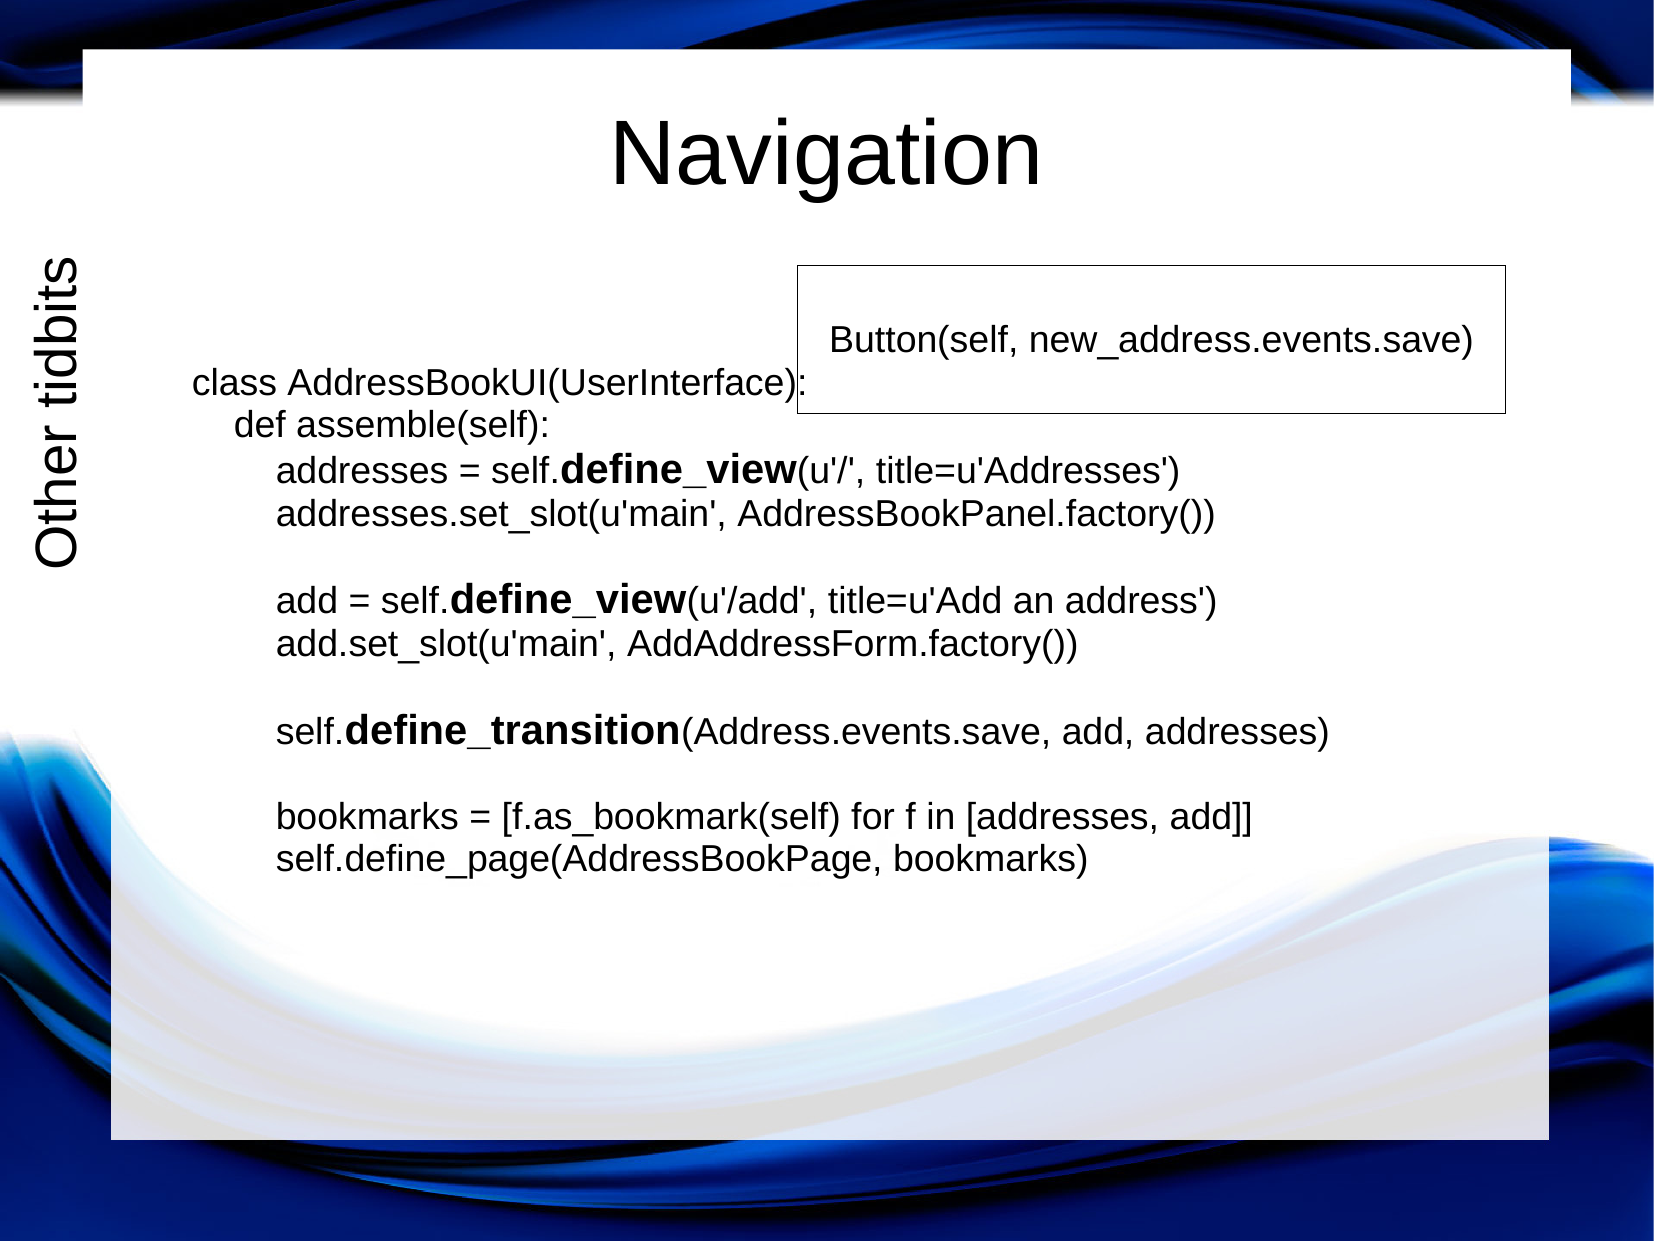

# Navigation
Button(self, new_address.events.save)
Other tidbits
class AddressBookUI(UserInterface):
 def assemble(self):
 addresses = self.define_view(u'/', title=u'Addresses')
 addresses.set_slot(u'main', AddressBookPanel.factory())
 add = self.define_view(u'/add', title=u'Add an address')
 add.set_slot(u'main', AddAddressForm.factory())
 self.define_transition(Address.events.save, add, addresses)
 bookmarks = [f.as_bookmark(self) for f in [addresses, add]]
 self.define_page(AddressBookPage, bookmarks)